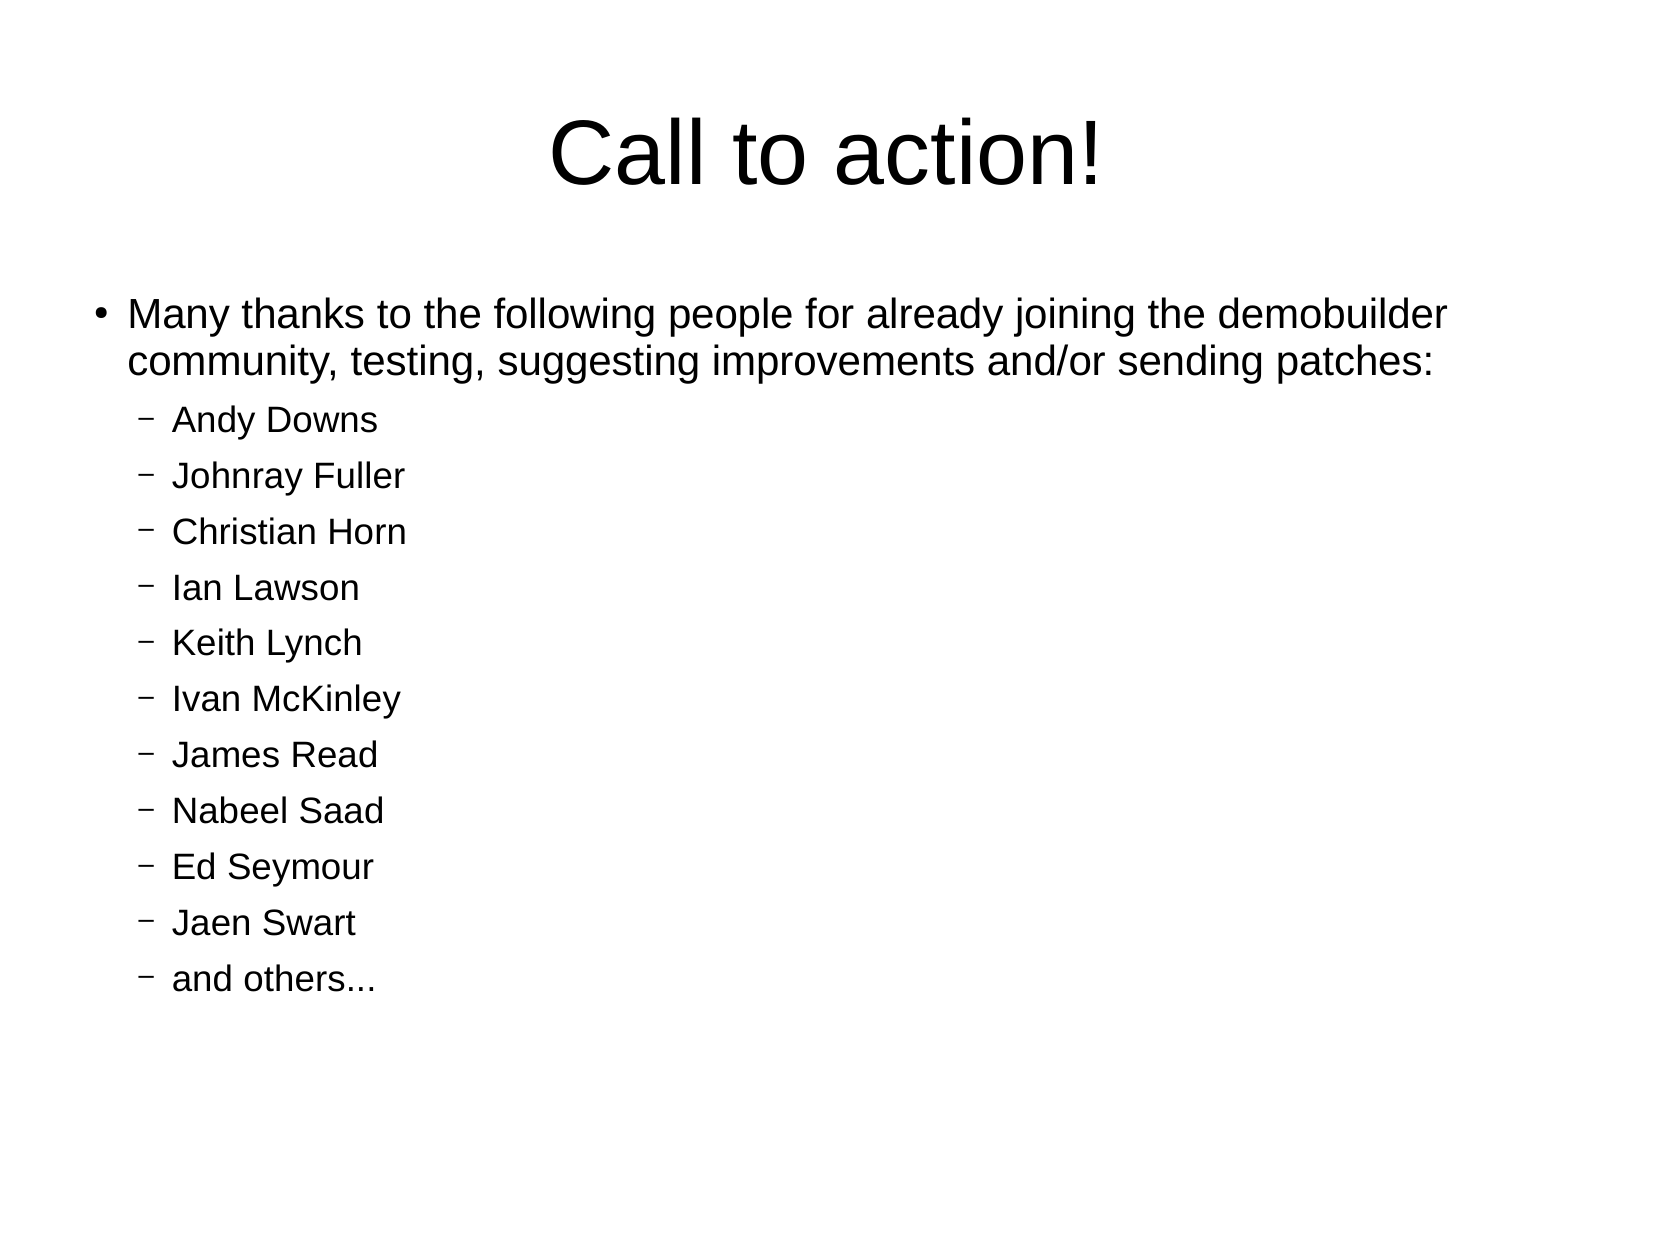

# Call to action!
Many thanks to the following people for already joining the demobuilder community, testing, suggesting improvements and/or sending patches:
Andy Downs
Johnray Fuller
Christian Horn
Ian Lawson
Keith Lynch
Ivan McKinley
James Read
Nabeel Saad
Ed Seymour
Jaen Swart
and others...